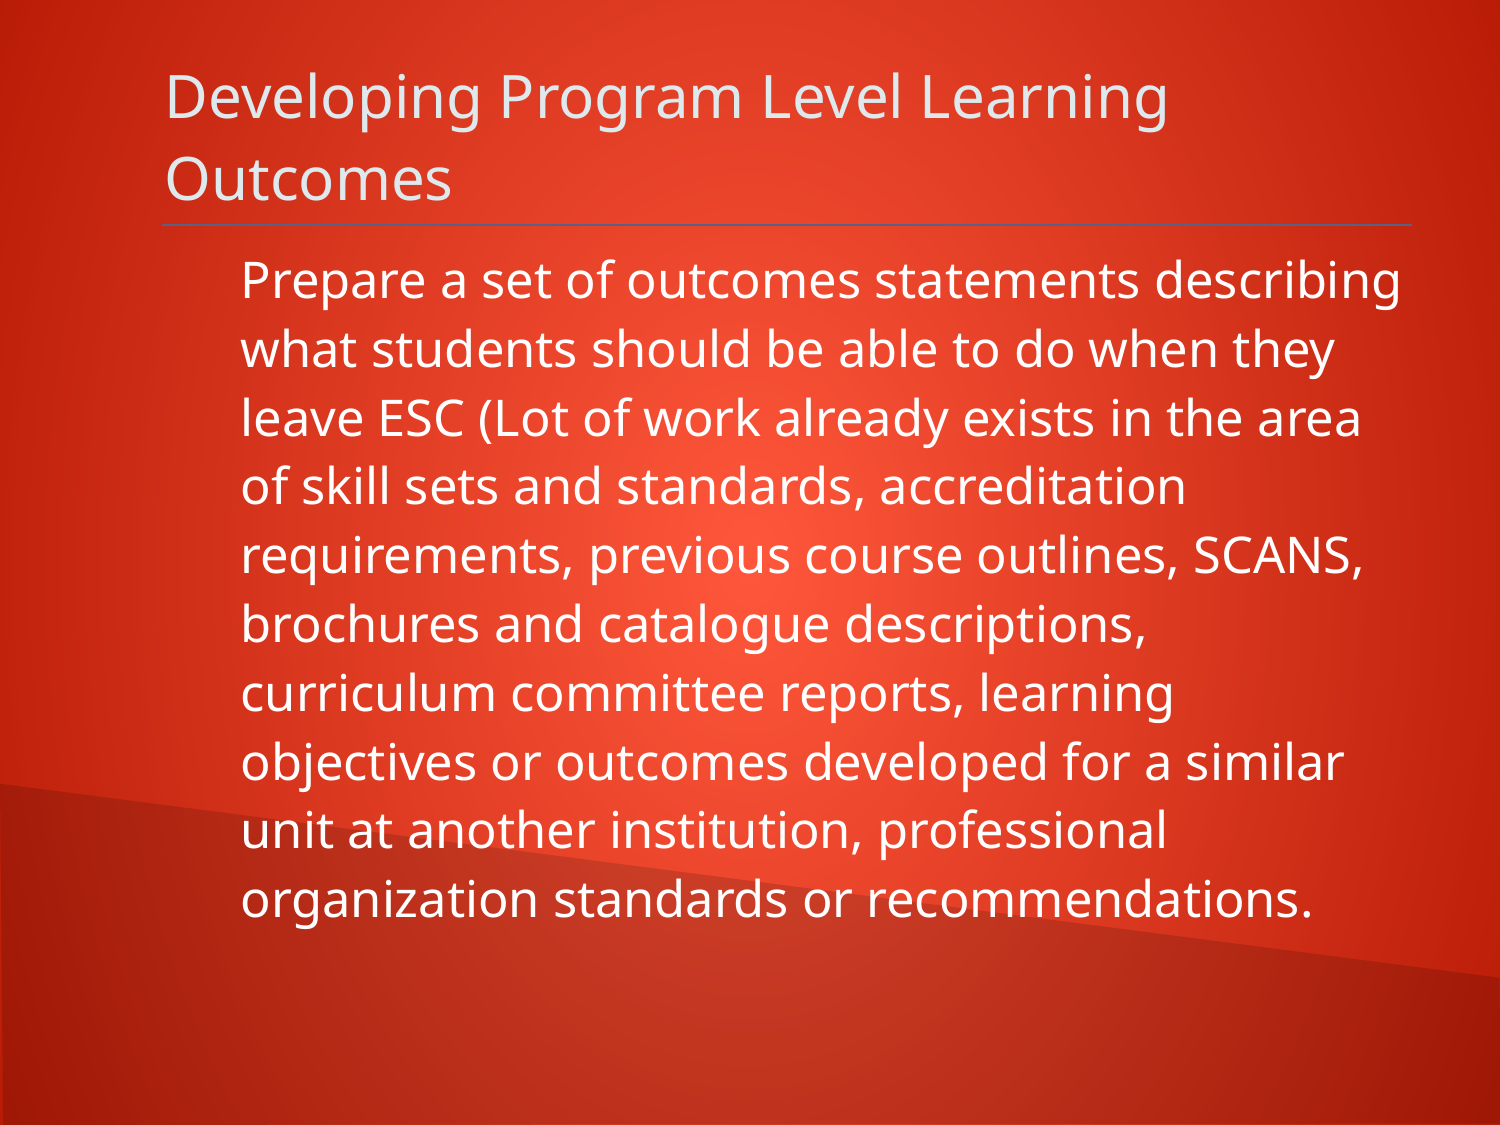

# Developing Program Level Learning Outcomes
	Prepare a set of outcomes statements describing what students should be able to do when they leave ESC (Lot of work already exists in the area of skill sets and standards, accreditation requirements, previous course outlines, SCANS, brochures and catalogue descriptions, curriculum committee reports, learning objectives or outcomes developed for a similar unit at another institution, professional organization standards or recommendations.